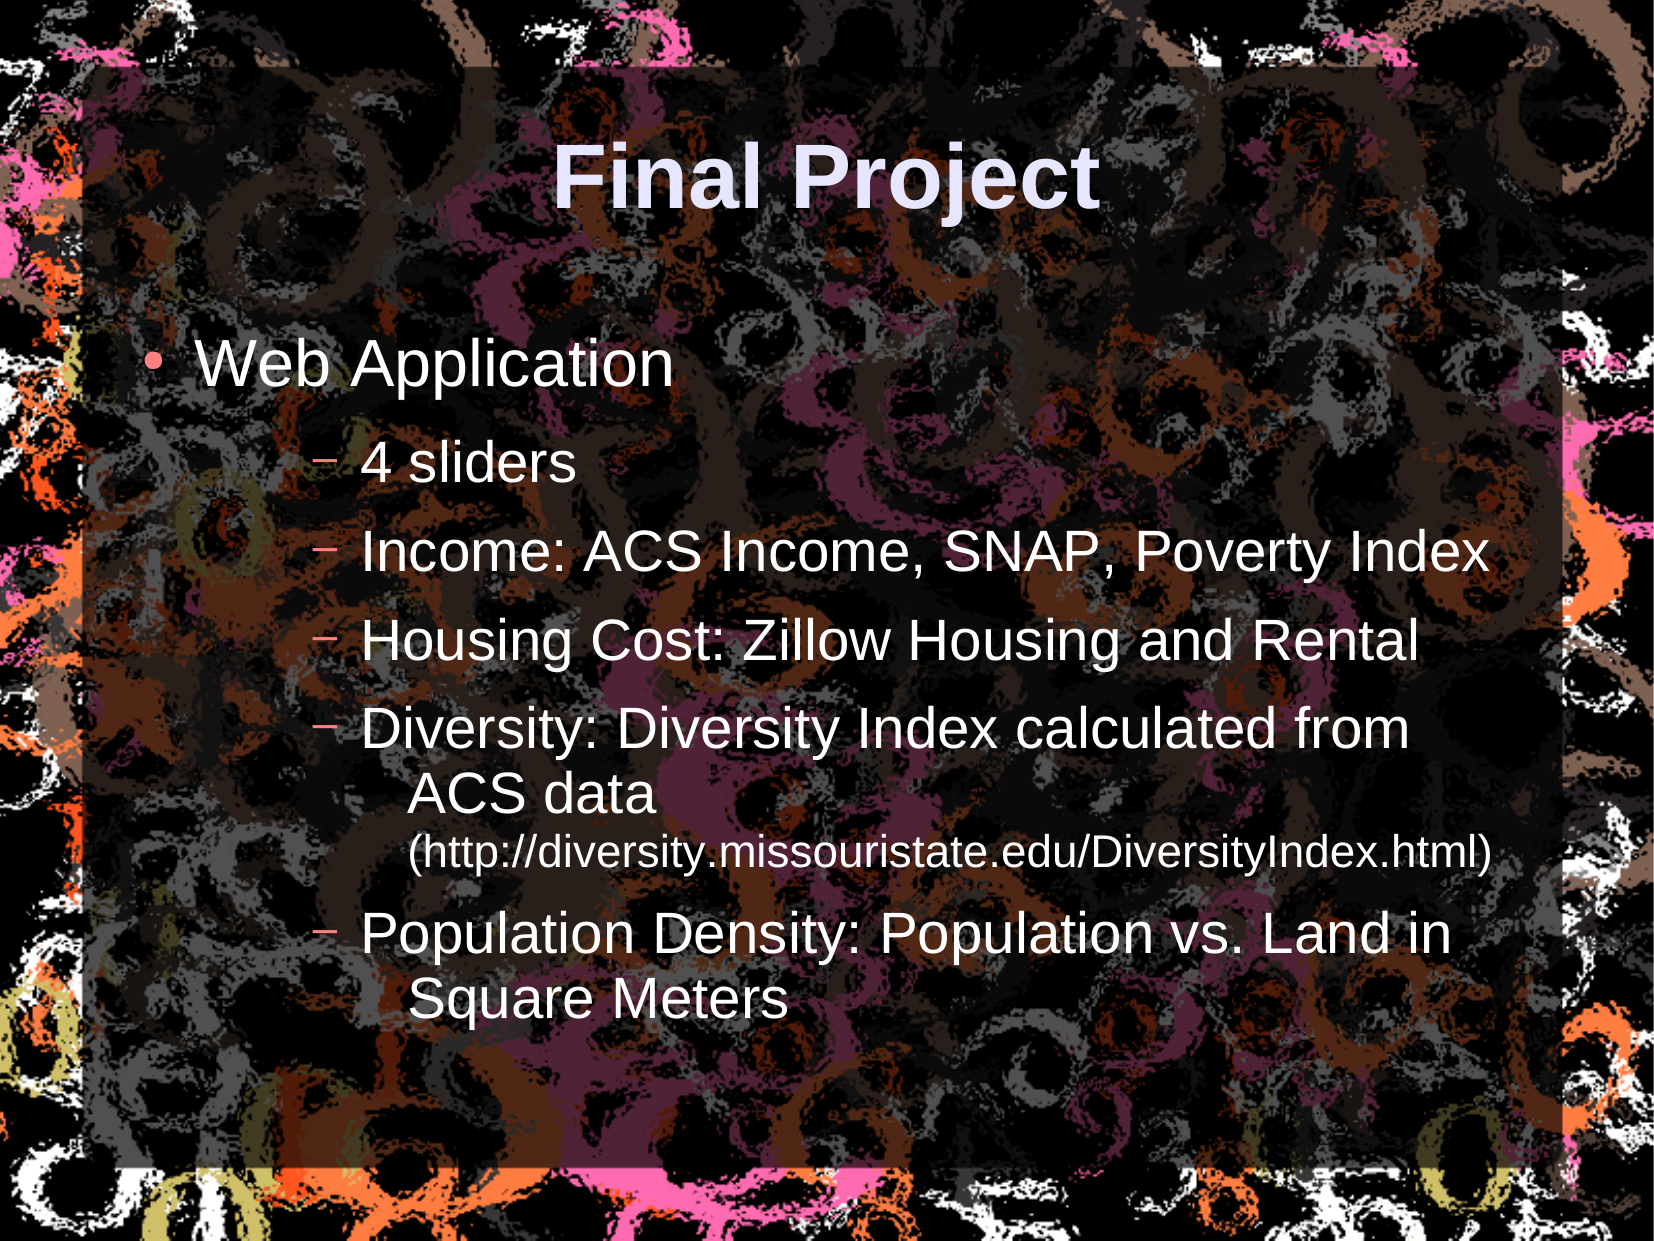

# Final Project
Web Application
4 sliders
Income: ACS Income, SNAP, Poverty Index
Housing Cost: Zillow Housing and Rental
Diversity: Diversity Index calculated from ACS data (http://diversity.missouristate.edu/DiversityIndex.html)
Population Density: Population vs. Land in Square Meters